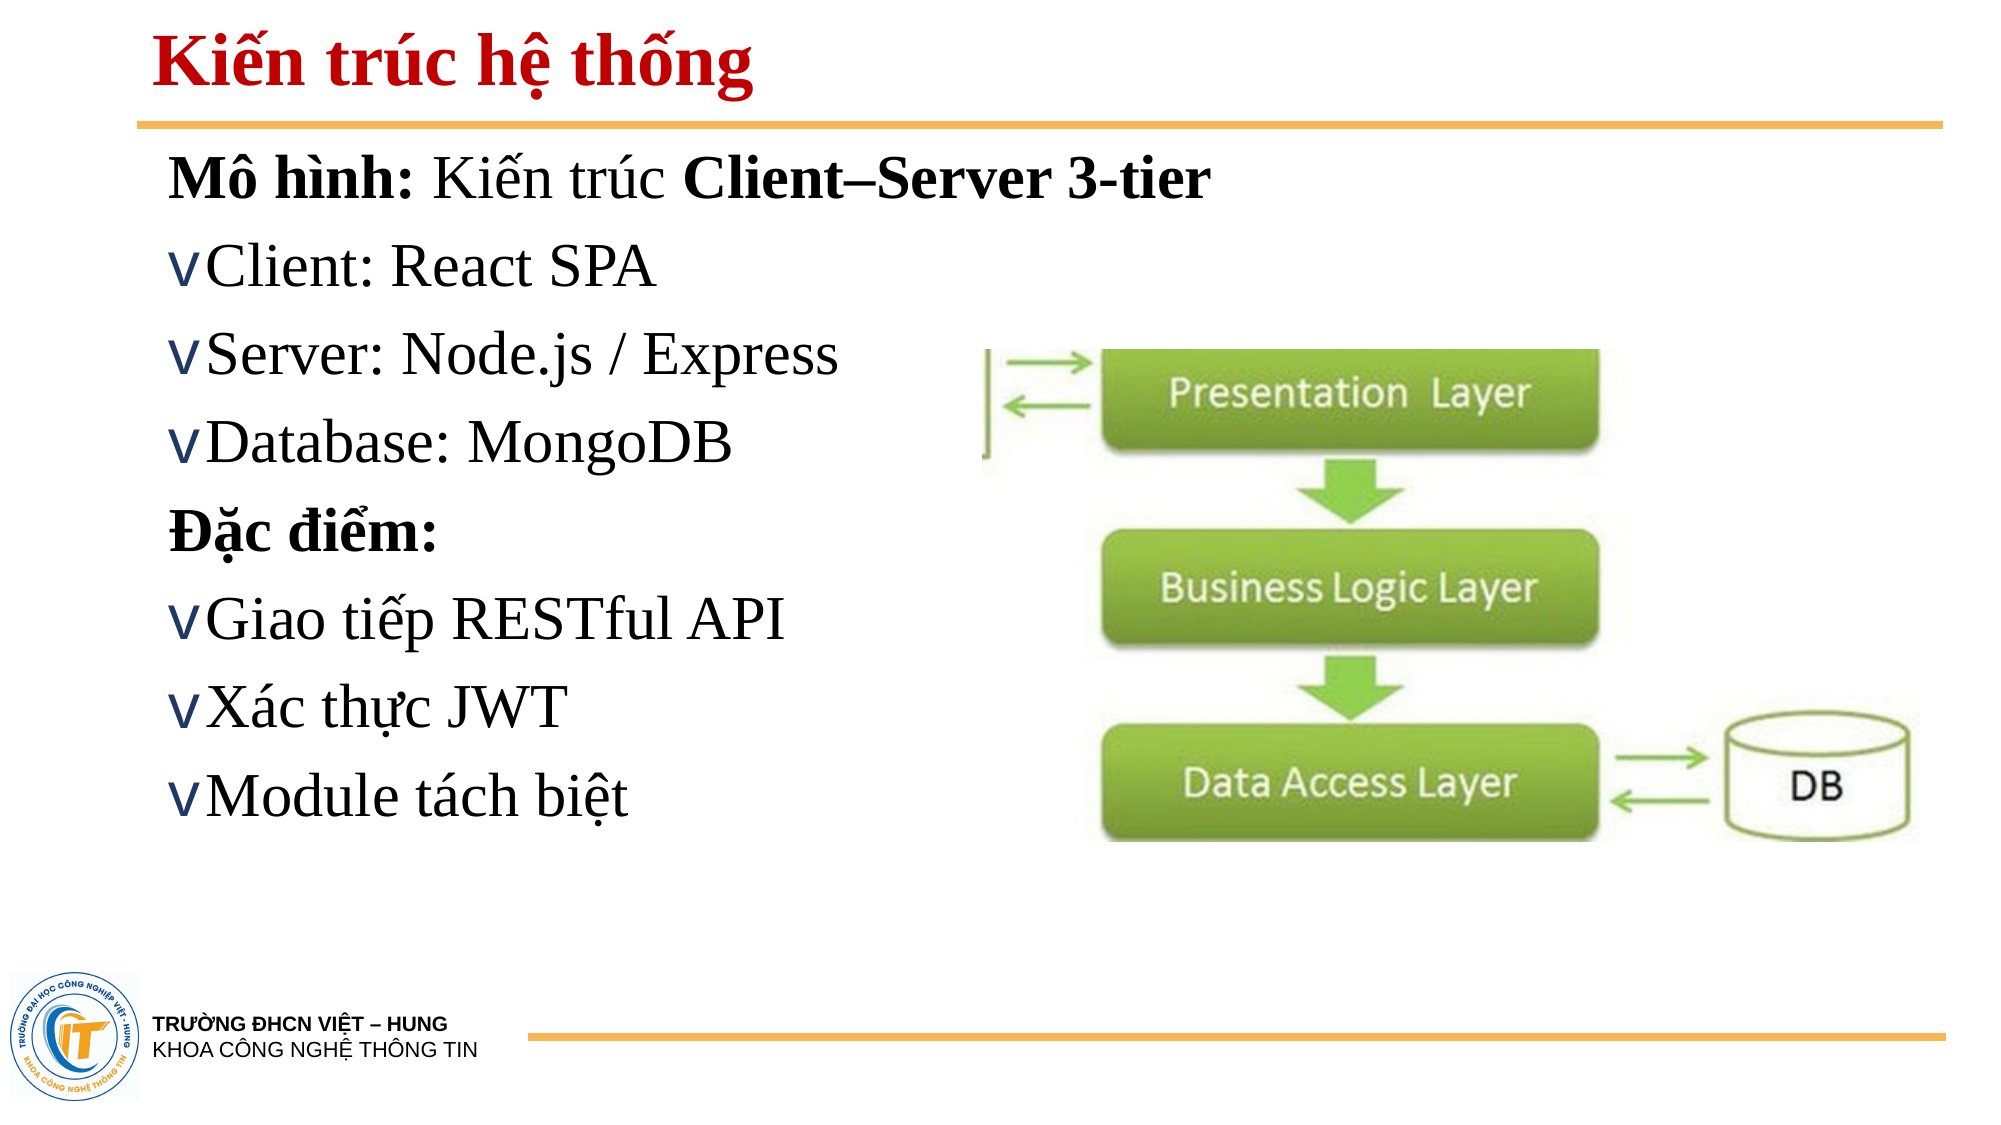

# Kiến trúc hệ thống
Mô hình: Kiến trúc Client–Server 3-tier
Client: React SPA
Server: Node.js / Express
Database: MongoDB
Đặc điểm:
Giao tiếp RESTful API
Xác thực JWT
Module tách biệt